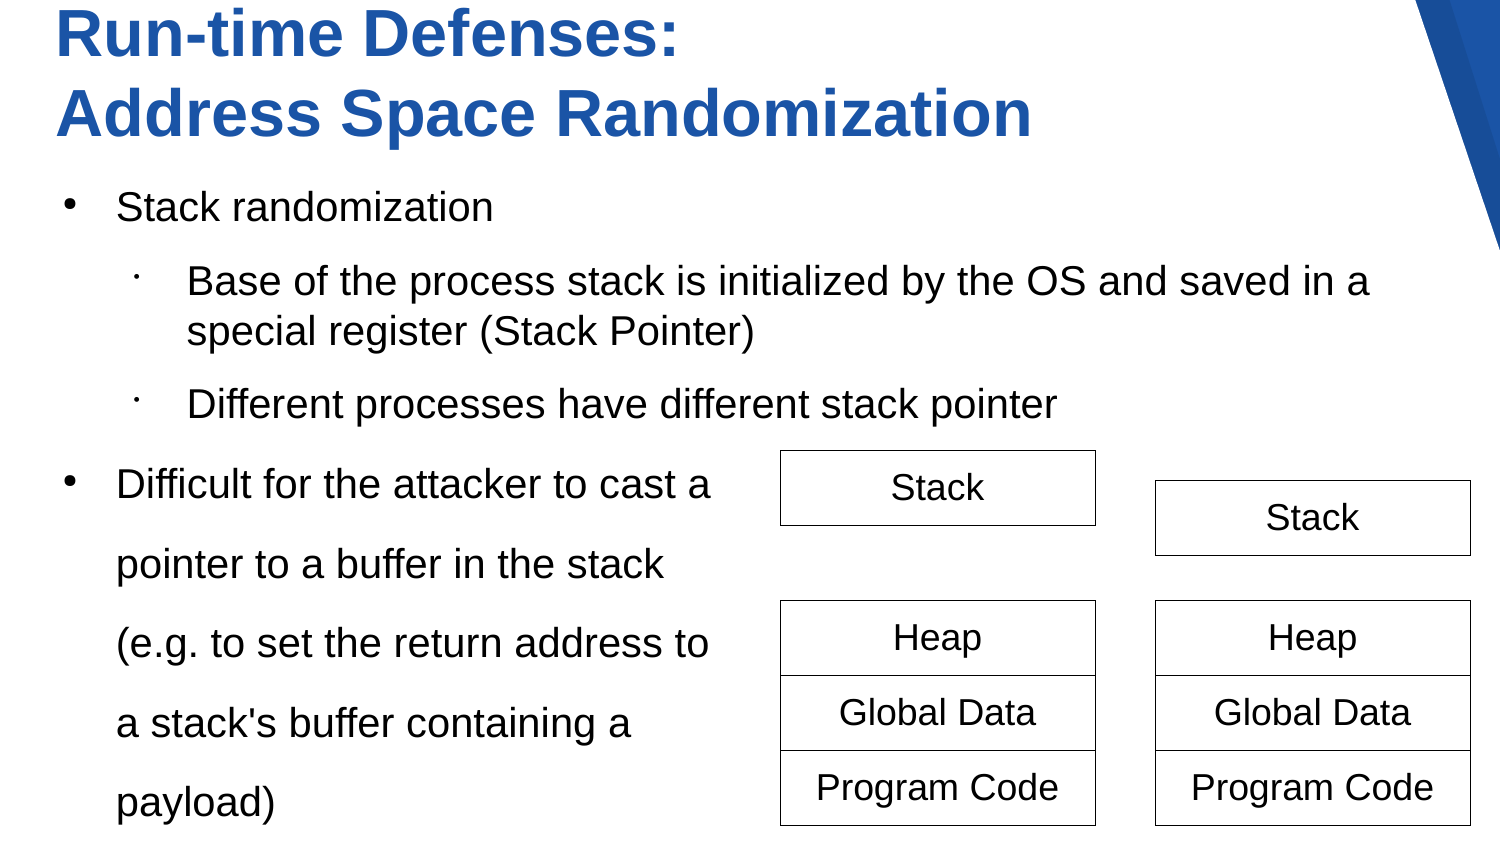

Run-time Defenses:
Address Space Randomization
# Stack randomization
Base of the process stack is initialized by the OS and saved in a special register (Stack Pointer)
Different processes have different stack pointer
Difficult for the attacker to cast a
pointer to a buffer in the stack
(e.g. to set the return address to
a stack's buffer containing a
payload)
Stack
Stack
Heap
Heap
Global Data
Global Data
Program Code
Program Code